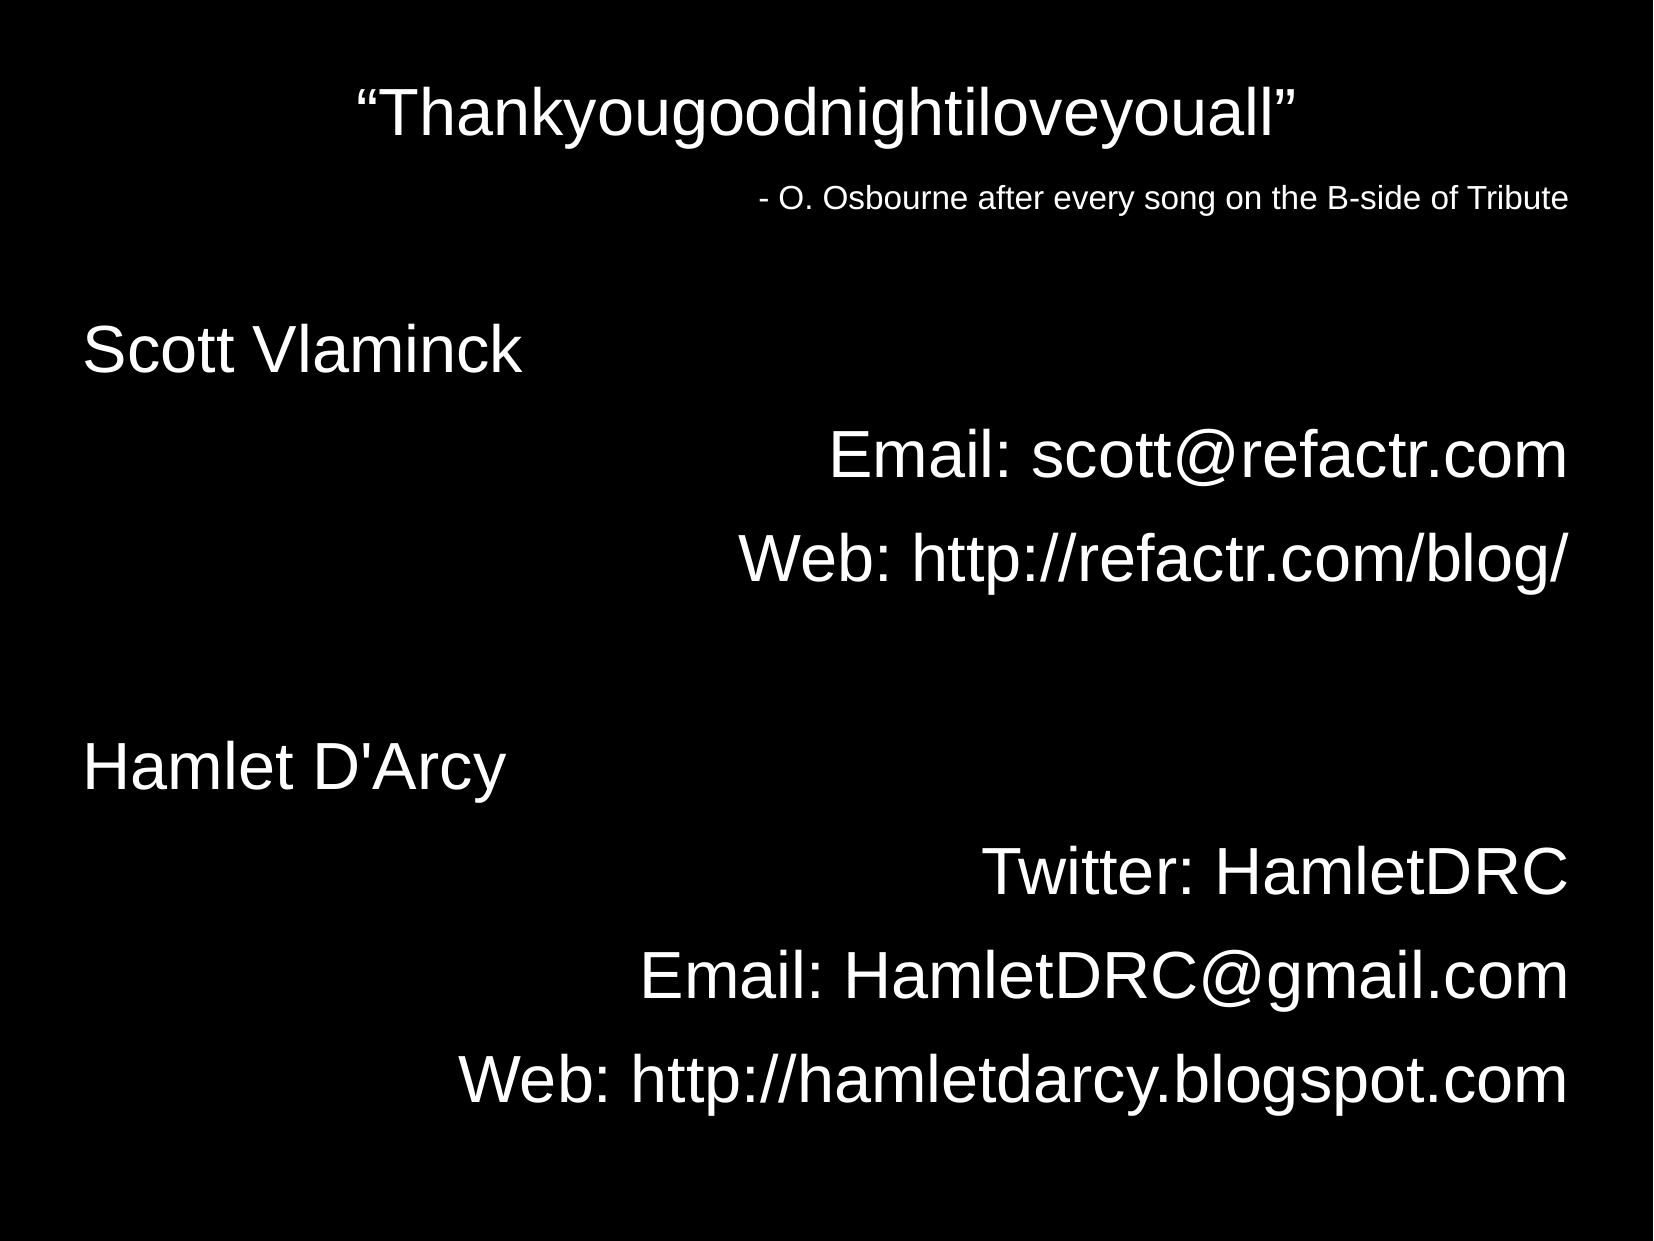

# “Thankyougoodnightiloveyouall”
- O. Osbourne after every song on the B-side of Tribute
Scott Vlaminck
Email: scott@refactr.com
Web: http://refactr.com/blog/
Hamlet D'Arcy
Twitter: HamletDRC
Email: HamletDRC@gmail.com
Web: http://hamletdarcy.blogspot.com